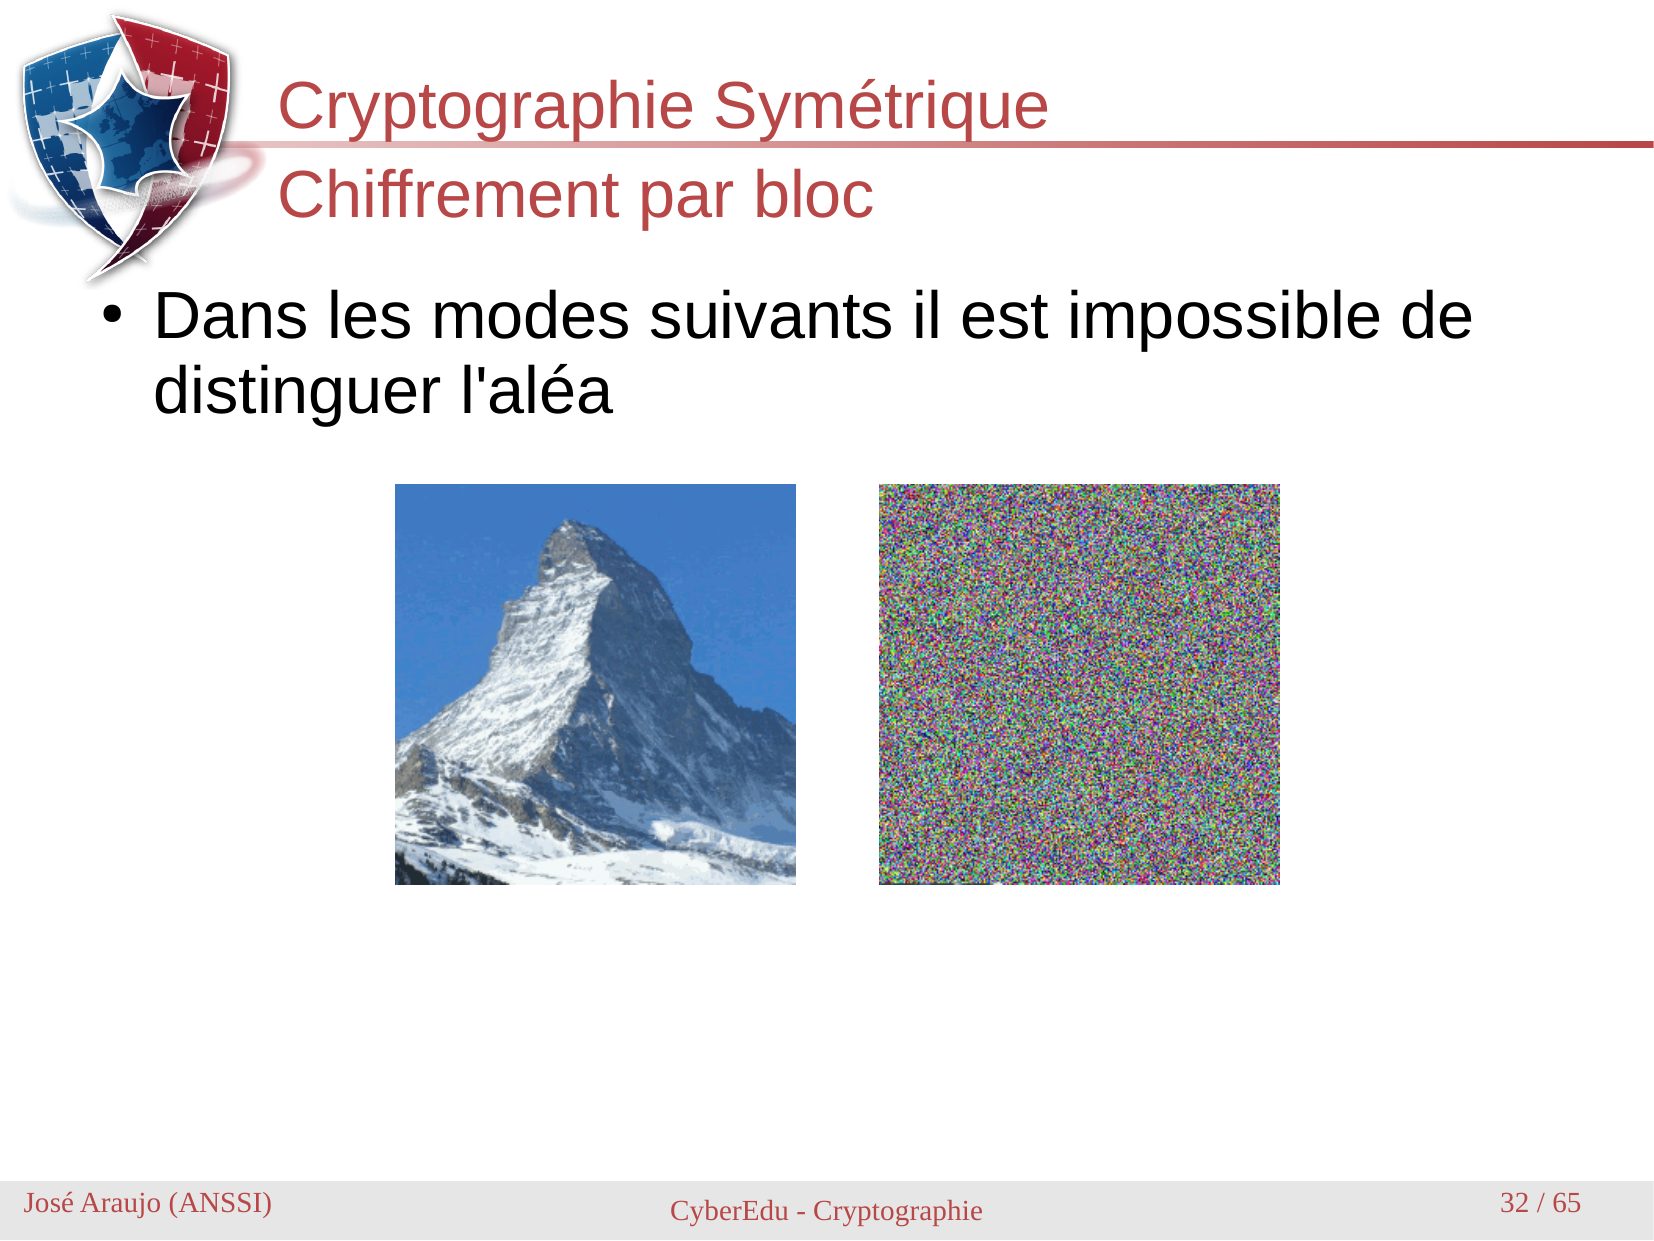

# Cryptographie Symétrique Chiffrement par bloc
Dans les modes suivants il est impossible de distinguer l'aléa